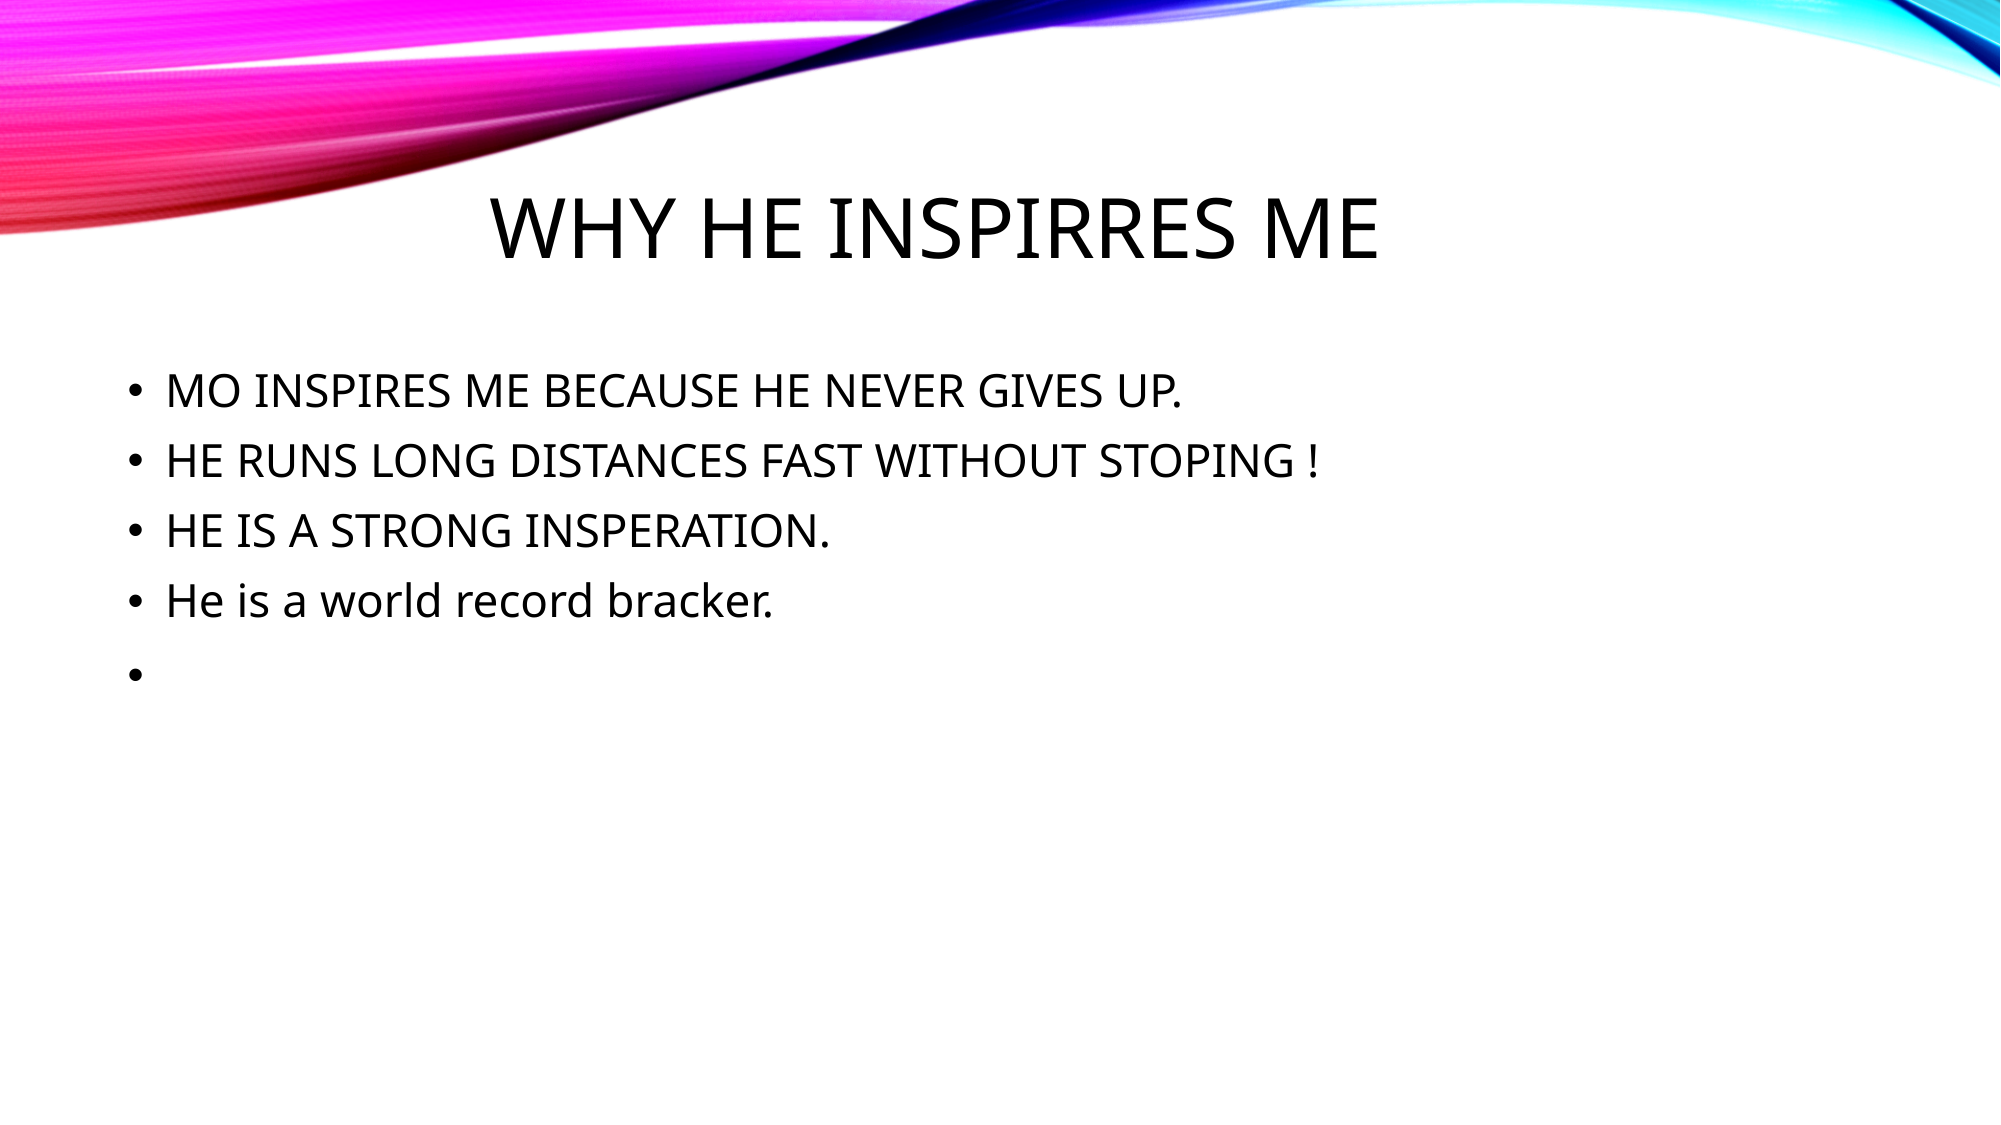

# WHY HE INSPIRRES ME
MO INSPIRES ME BECAUSE HE NEVER GIVES UP.
HE RUNS LONG DISTANCES FAST WITHOUT STOPING !
HE IS A STRONG INSPERATION.
He is a world record bracker.